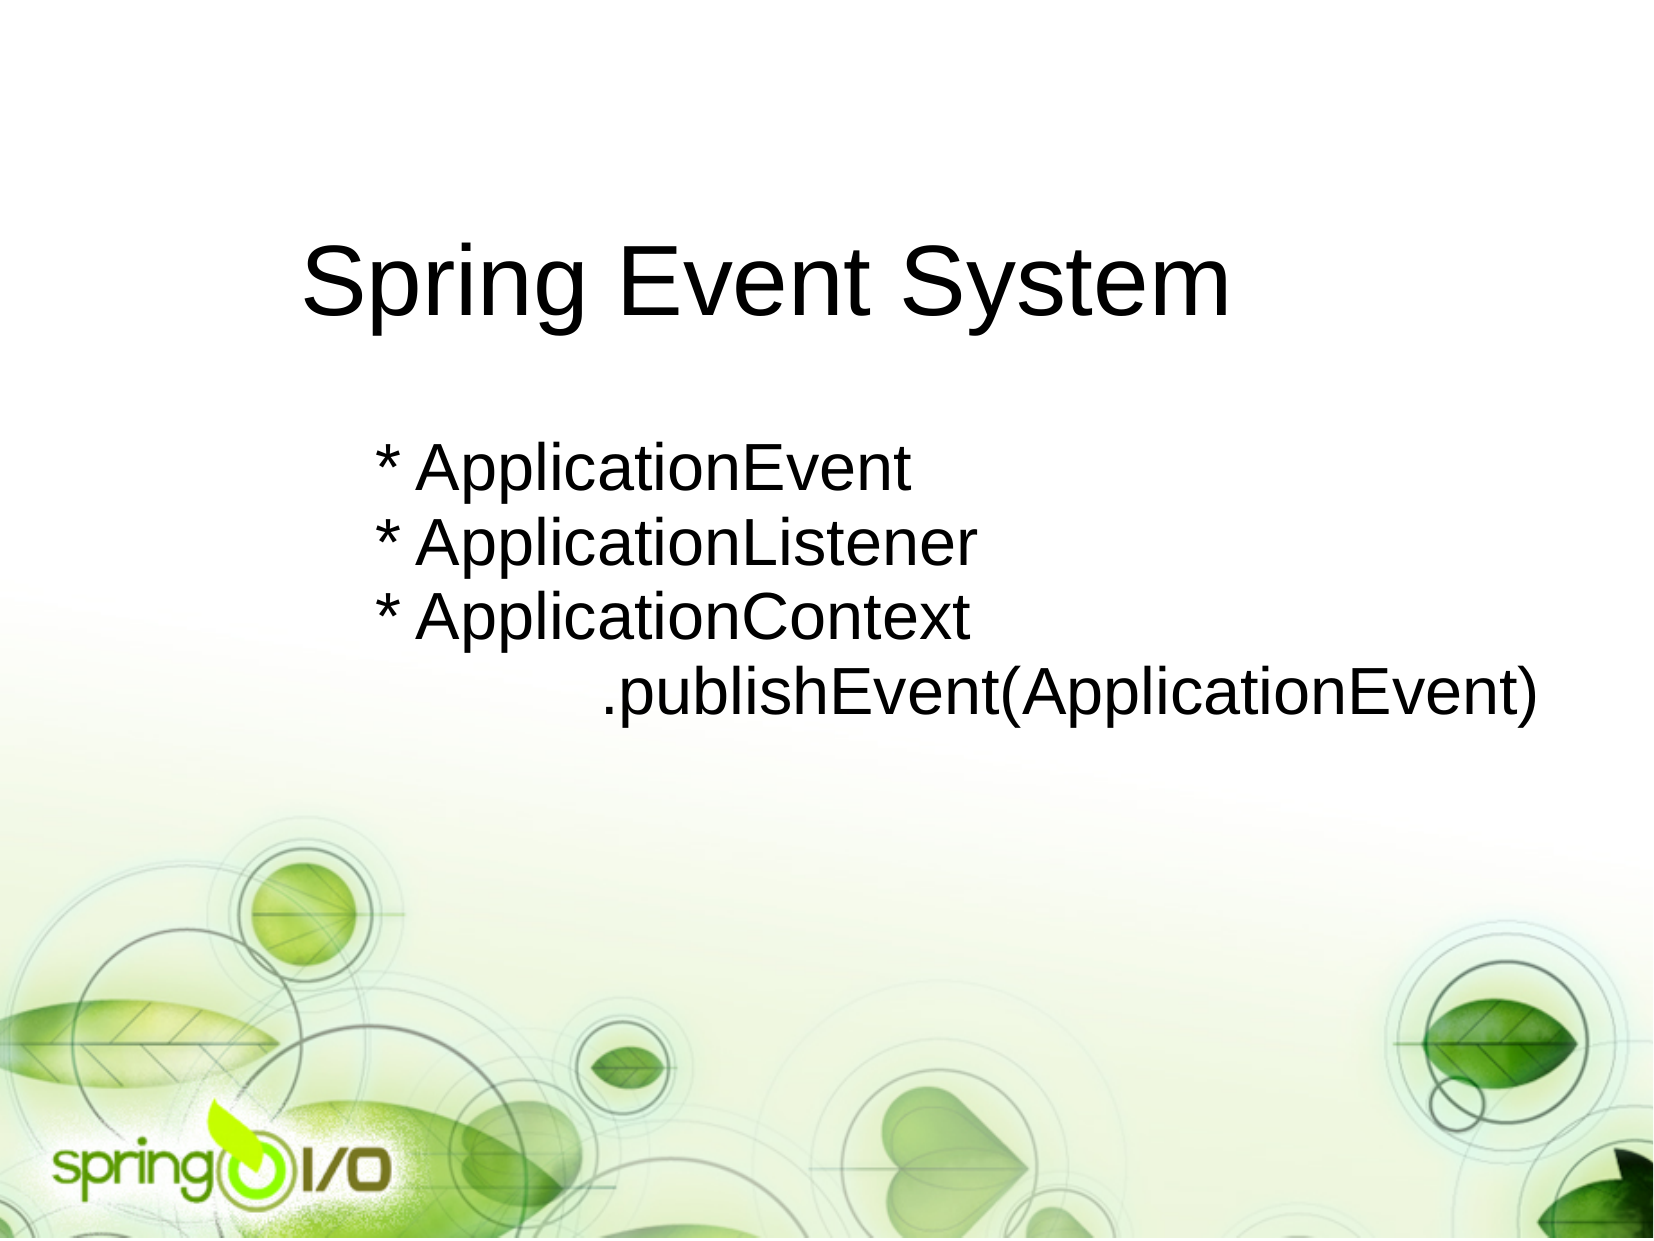

Spring Event System
	* ApplicationEvent
	* ApplicationListener
	* ApplicationContext
				.publishEvent(ApplicationEvent)